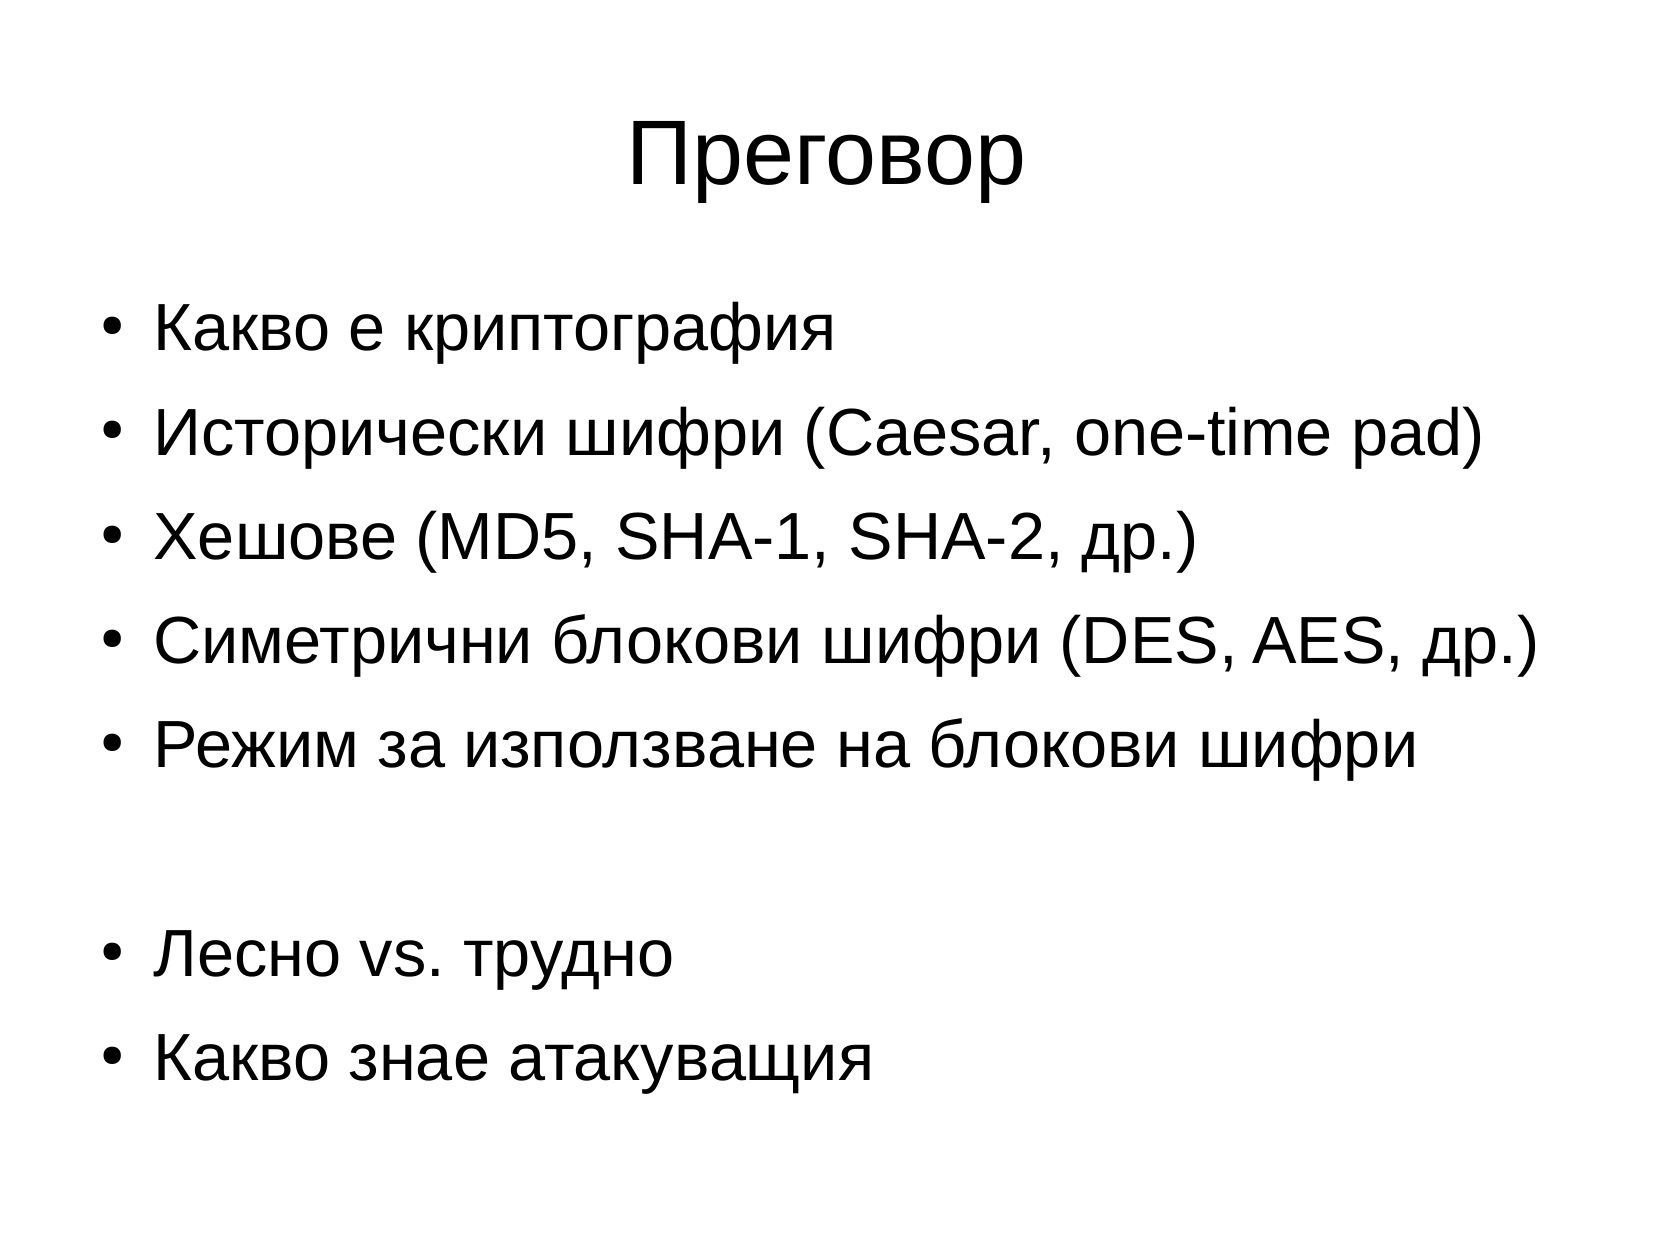

# Преговор
Какво е криптография
Исторически шифри (Caesar, one-time pad)
Хешове (MD5, SHA-1, SHA-2, др.)
Симетрични блокови шифри (DES, AES, др.)
Режим за използване на блокови шифри
Лесно vs. трудно
Какво знае атакуващия